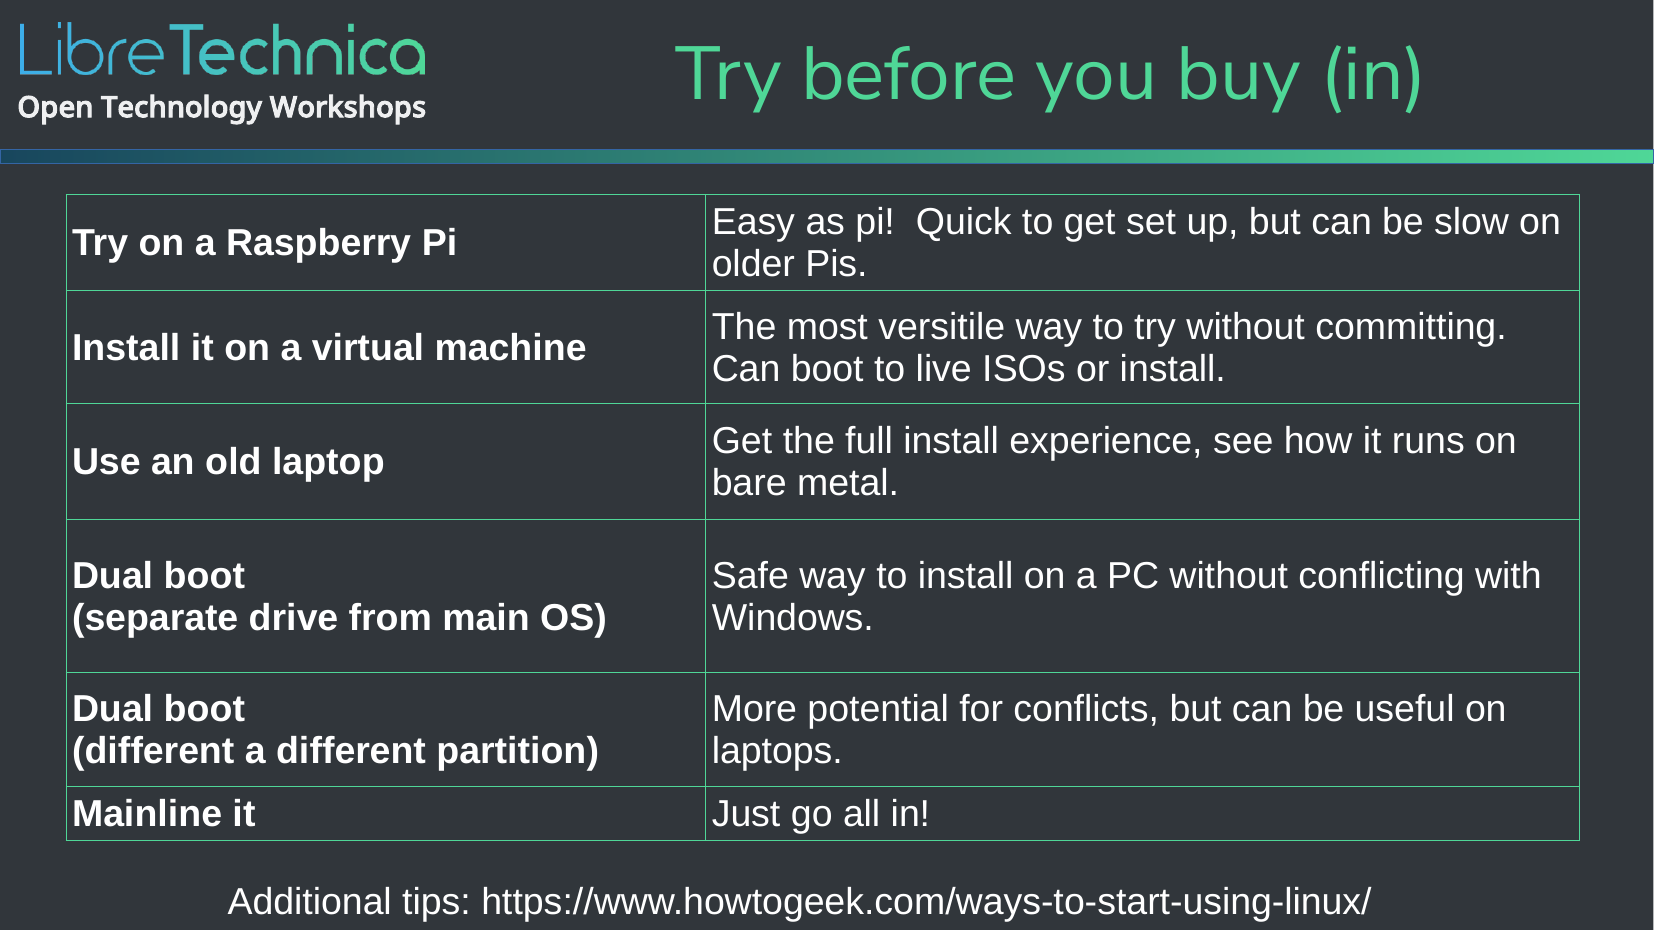

Try before you buy (in)
# Open Technology Workshops
| Try on a Raspberry Pi | Easy as pi! Quick to get set up, but can be slow on older Pis. |
| --- | --- |
| Install it on a virtual machine | The most versitile way to try without committing. Can boot to live ISOs or install. |
| Use an old laptop | Get the full install experience, see how it runs on bare metal. |
| Dual boot (separate drive from main OS) | Safe way to install on a PC without conflicting with Windows. |
| Dual boot (different a different partition) | More potential for conflicts, but can be useful on laptops. |
| Mainline it | Just go all in! |
Additional tips: https://www.howtogeek.com/ways-to-start-using-linux/